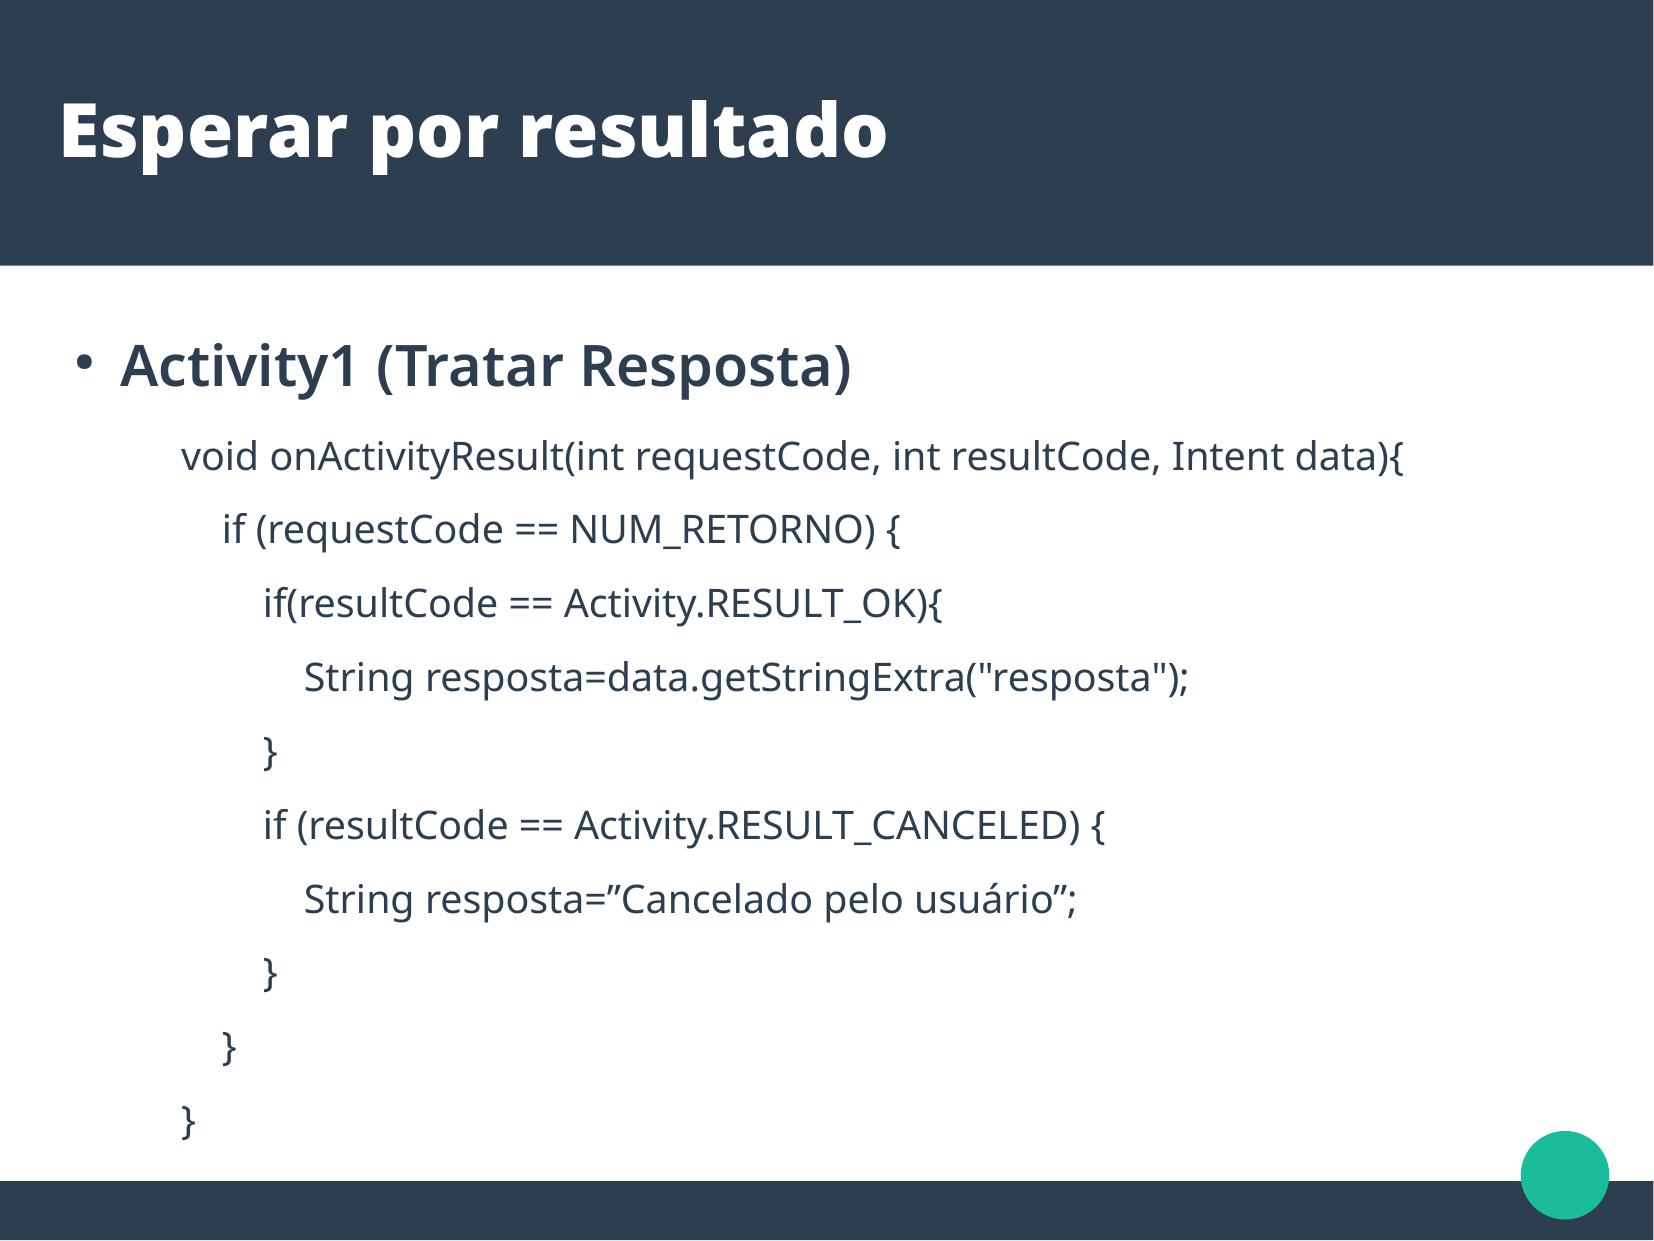

# Esperar por resultado
Activity1 (Tratar Resposta)
void onActivityResult(int requestCode, int resultCode, Intent data){
 if (requestCode == NUM_RETORNO) {
 if(resultCode == Activity.RESULT_OK){
 String resposta=data.getStringExtra("resposta");
 }
 if (resultCode == Activity.RESULT_CANCELED) {
 String resposta=”Cancelado pelo usuário”;
 }
 }
}